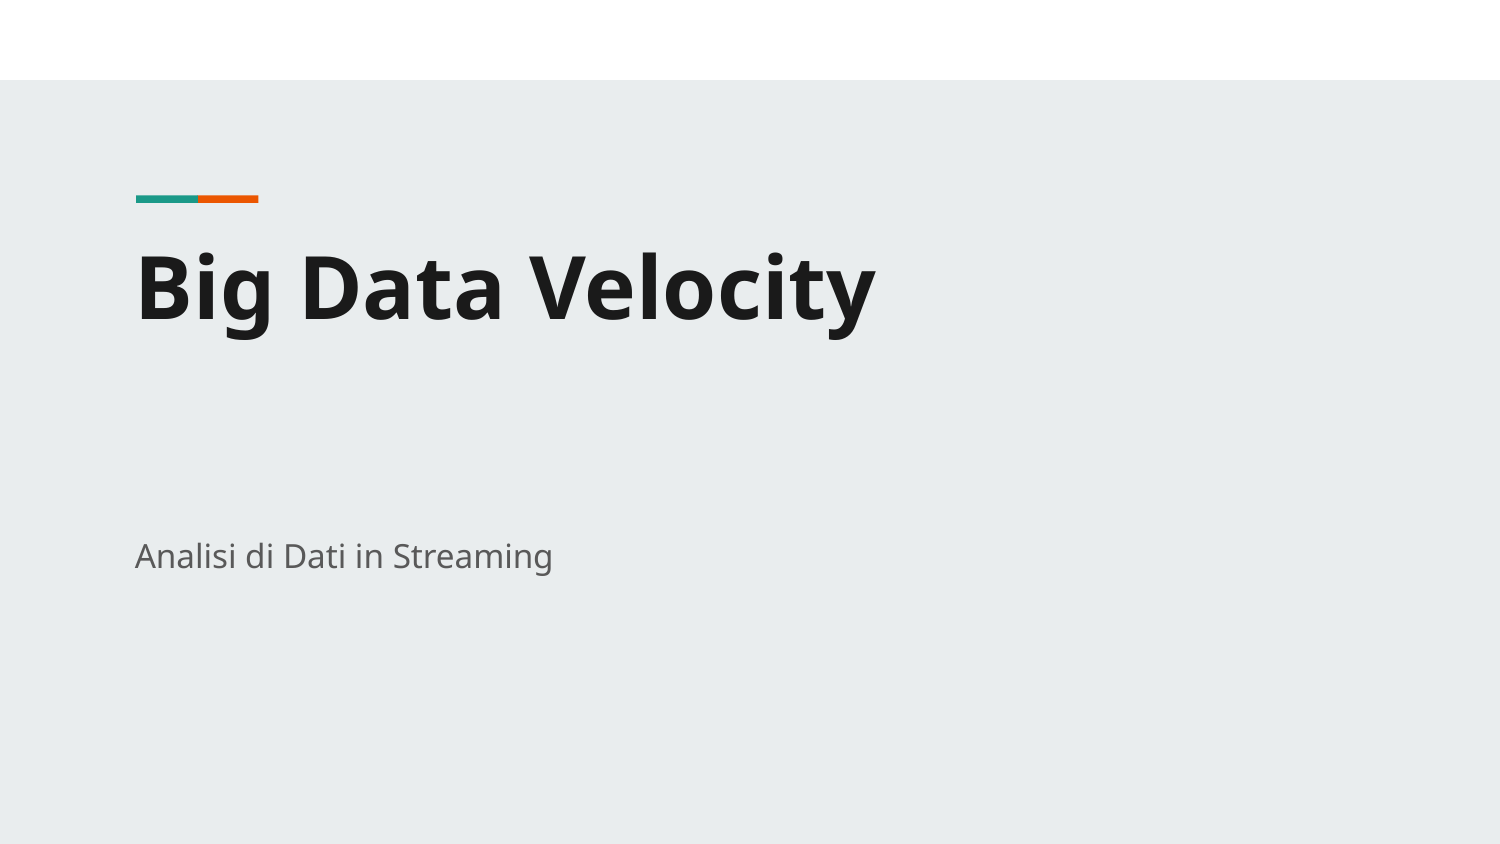

# Big Data Velocity
Analisi di Dati in Streaming